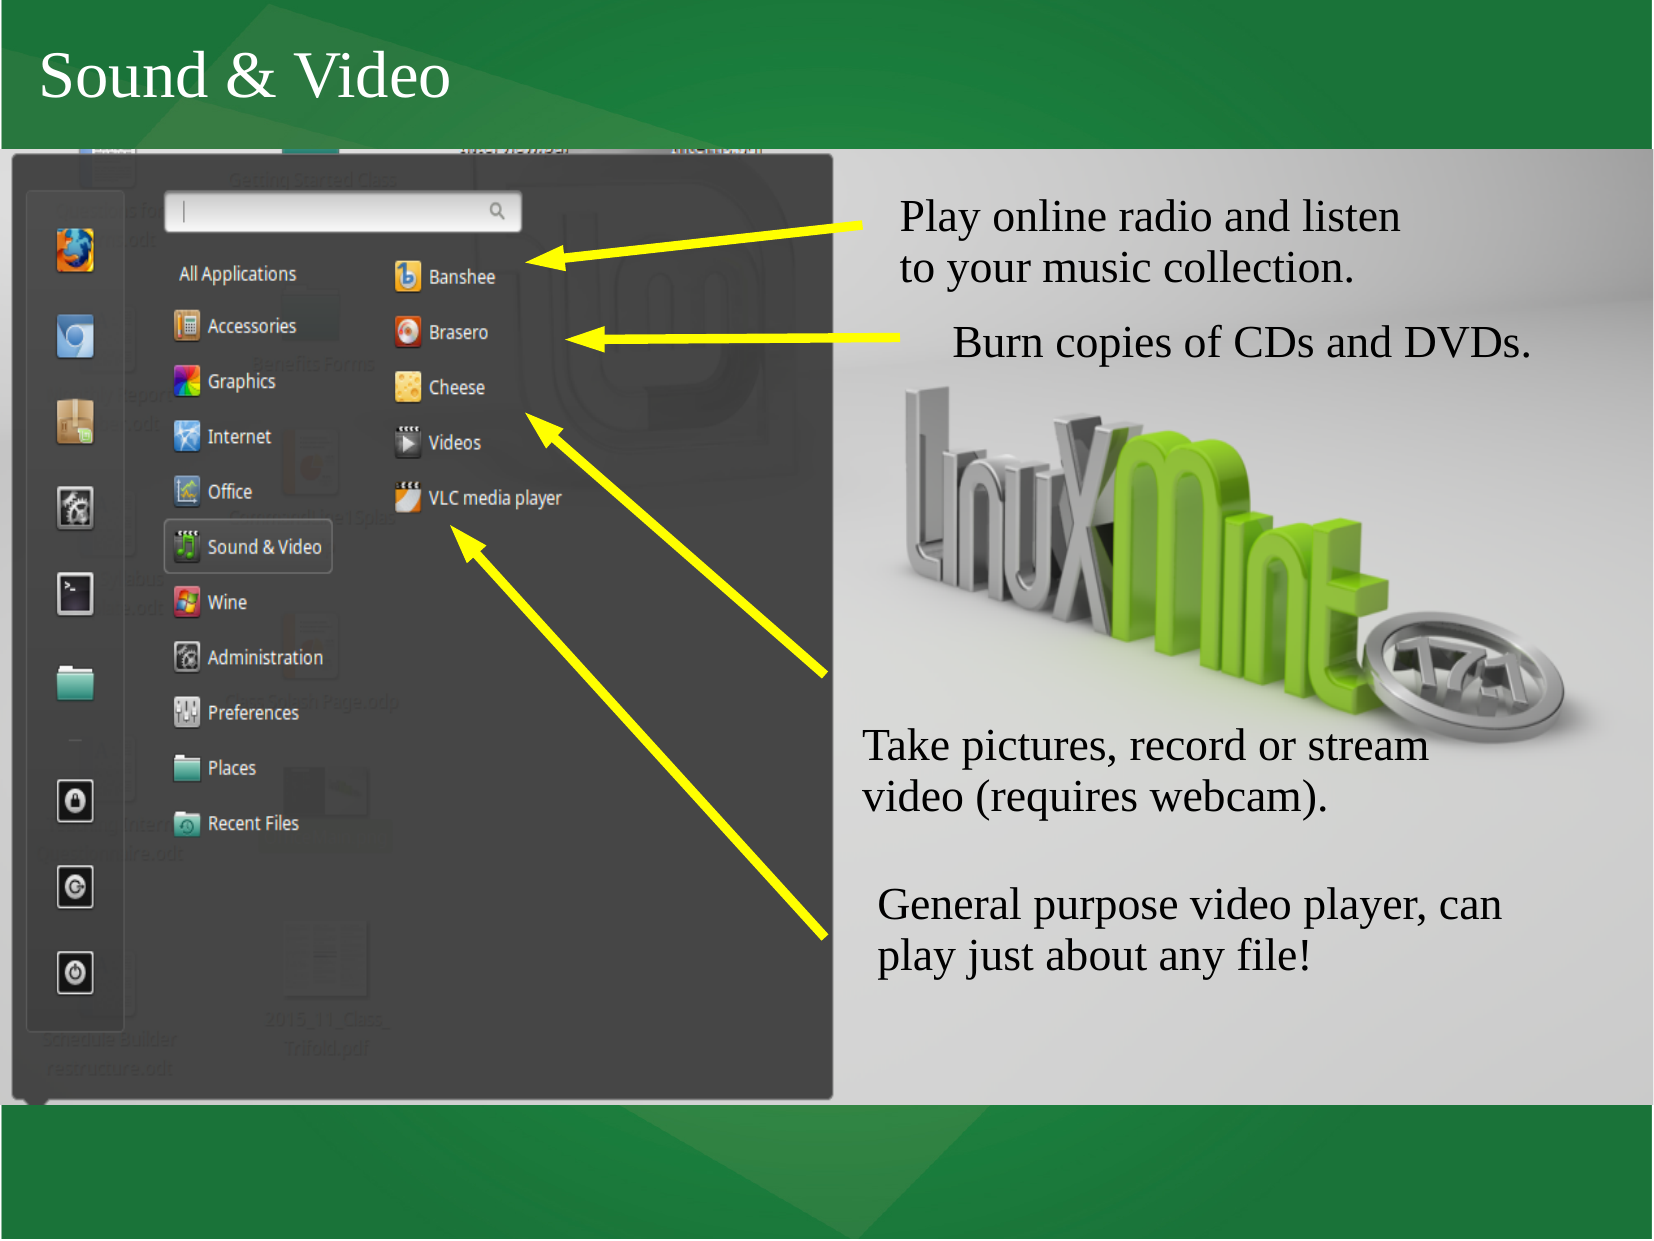

Sound & Video
Play online radio and listen to your music collection.
Burn copies of CDs and DVDs.
Take pictures, record or stream video (requires webcam).
General purpose video player, can play just about any file!